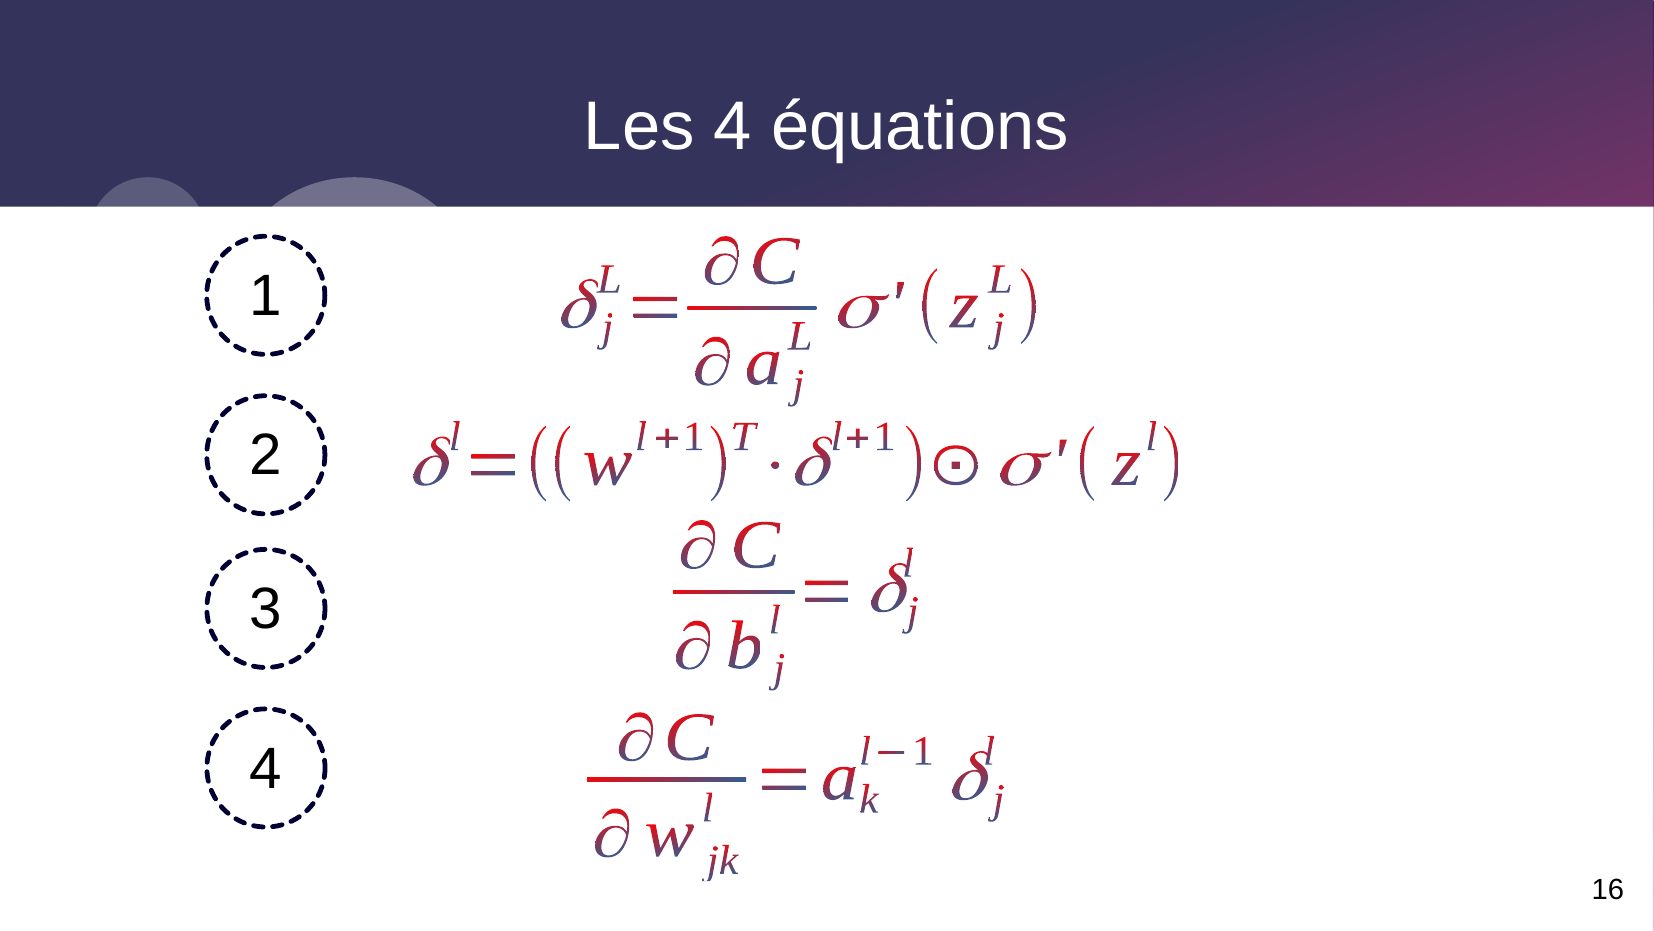

# Les 4 équations
1
2
3
4